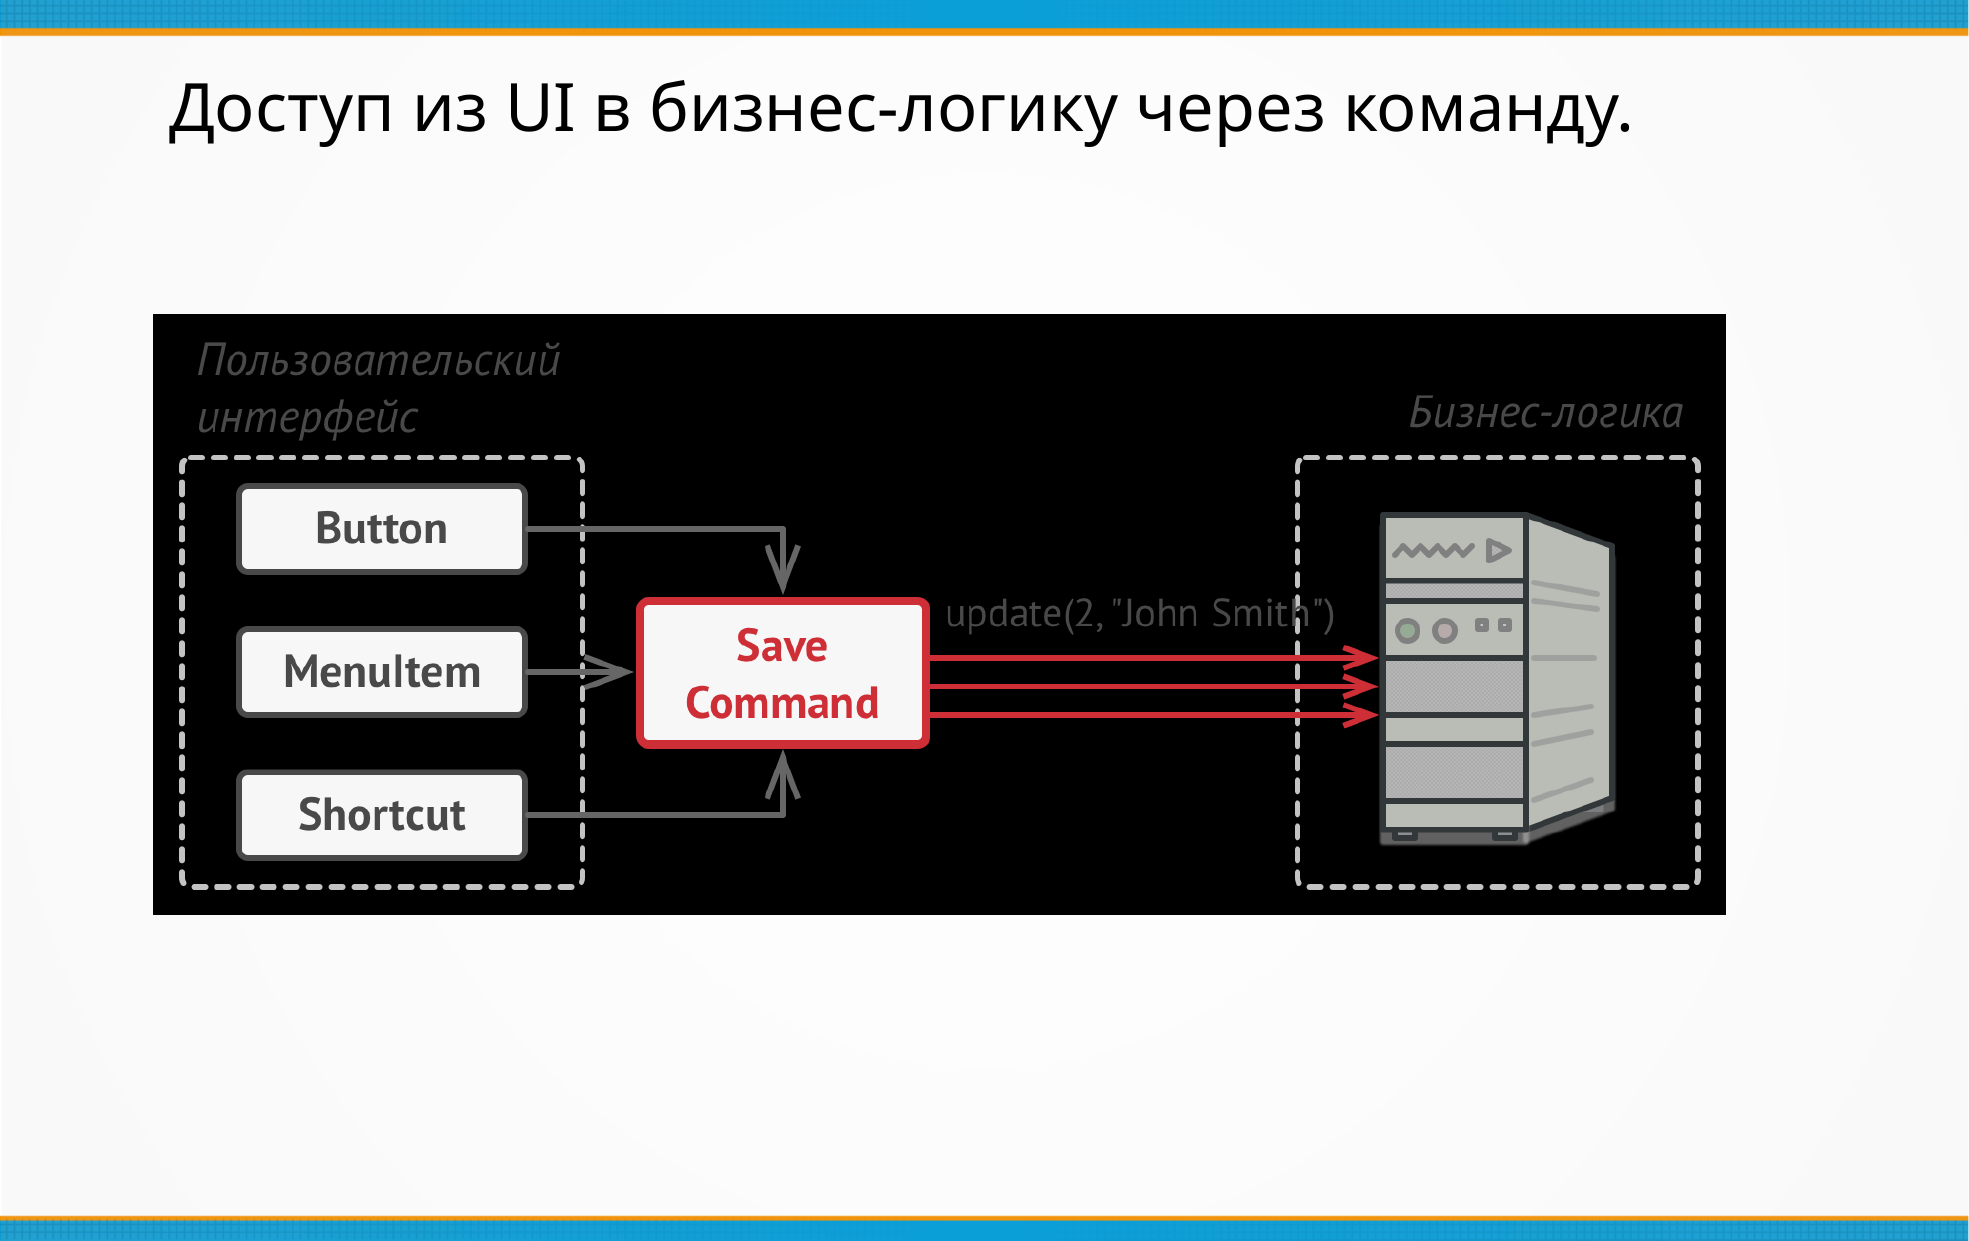

# Доступ из UI в бизнес-логику через команду.